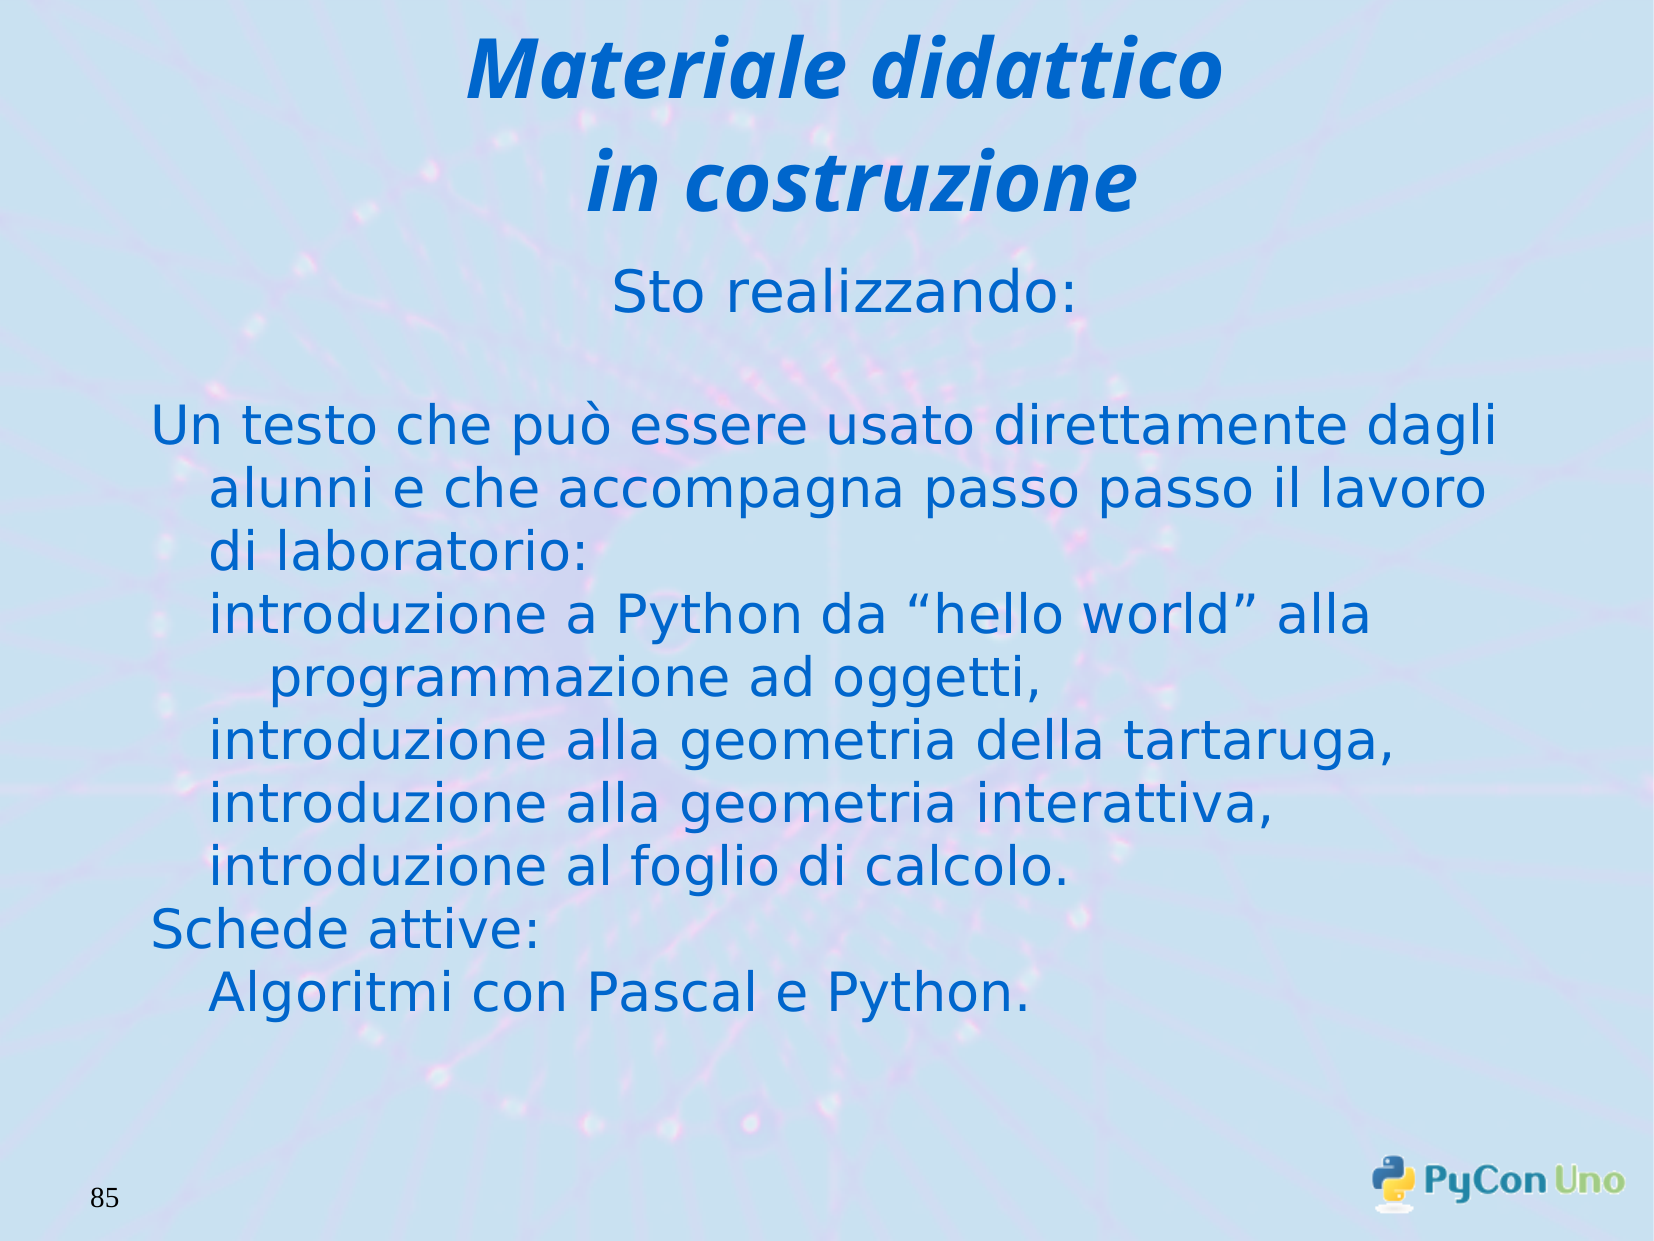

# Materiale didattico in costruzione
Sto realizzando:
Un testo che può essere usato direttamente dagli alunni e che accompagna passo passo il lavoro di laboratorio:
introduzione a Python da “hello world” alla programmazione ad oggetti,
introduzione alla geometria della tartaruga,
introduzione alla geometria interattiva,
introduzione al foglio di calcolo.
Schede attive:
Algoritmi con Pascal e Python.
85